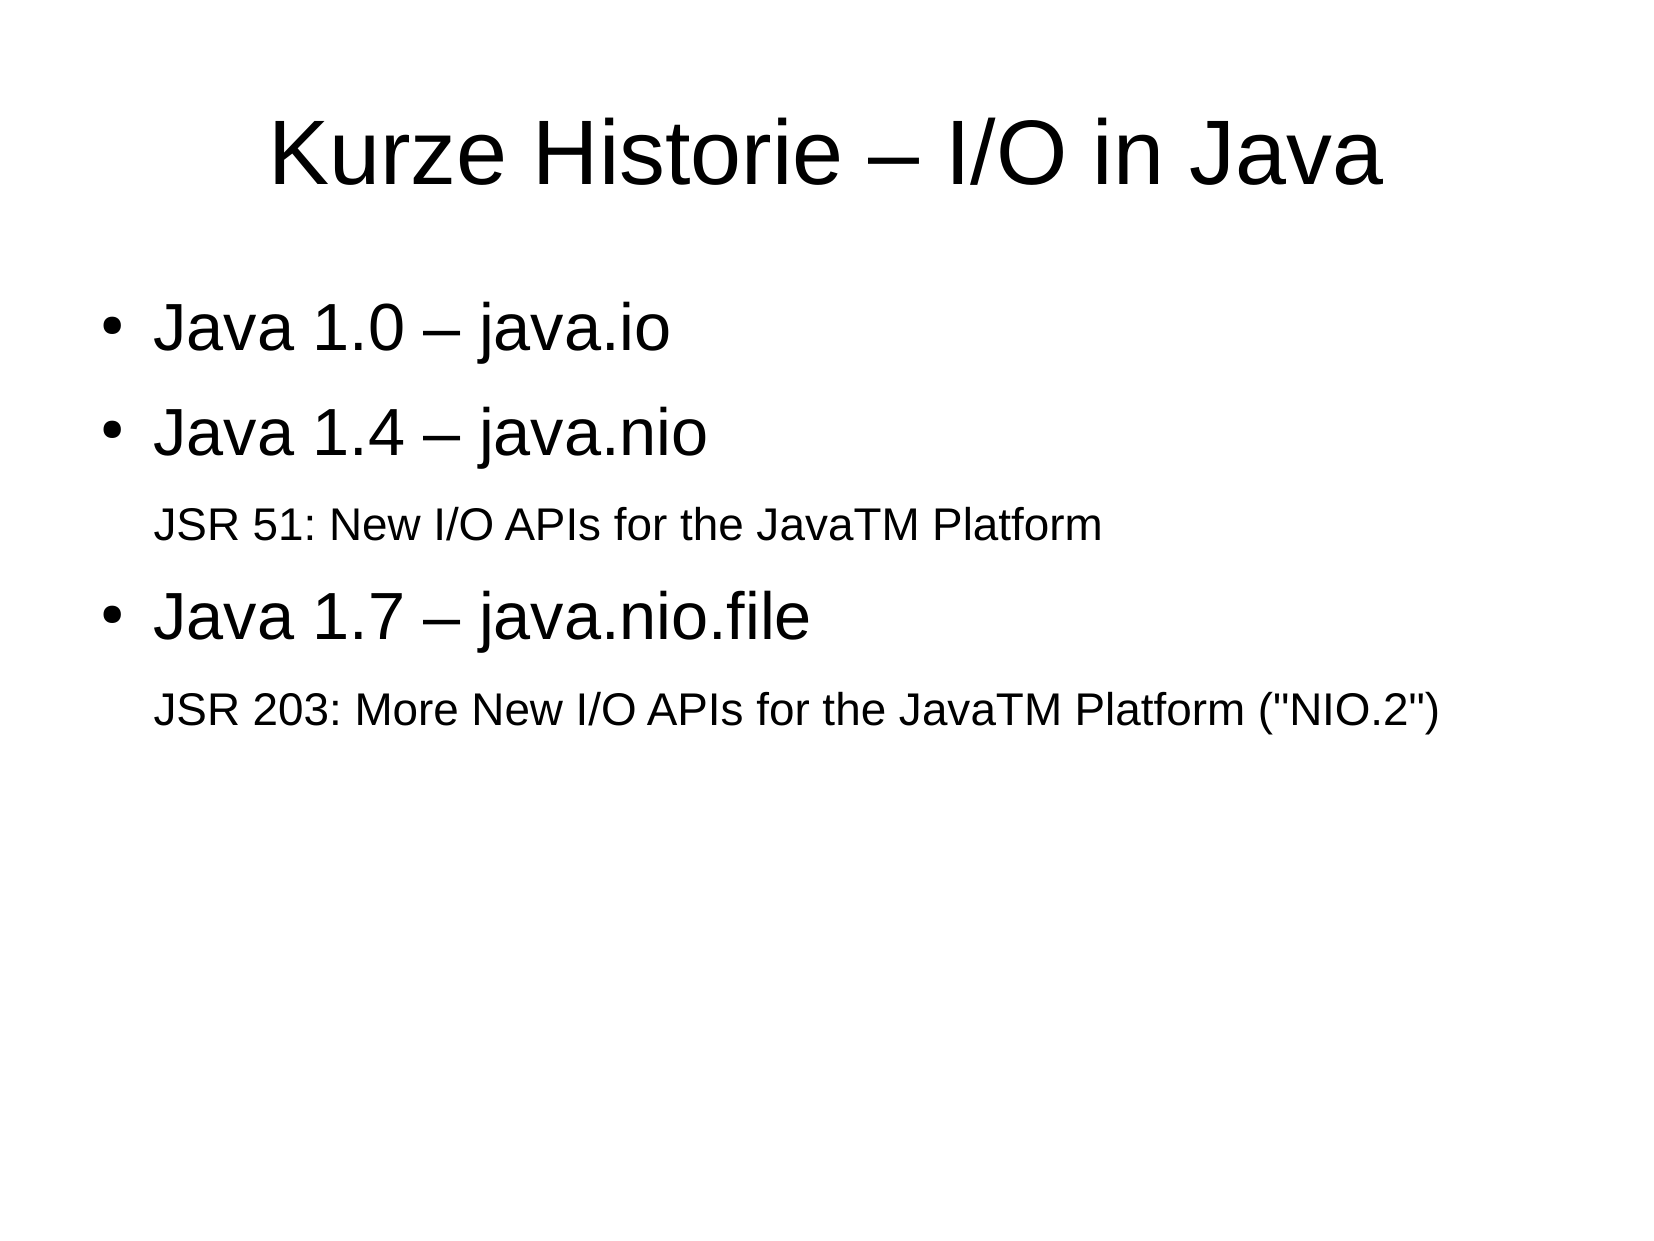

# Kurze Historie – I/O in Java
Java 1.0 – java.io
Java 1.4 – java.nio
JSR 51: New I/O APIs for the JavaTM Platform
Java 1.7 – java.nio.file
JSR 203: More New I/O APIs for the JavaTM Platform ("NIO.2")